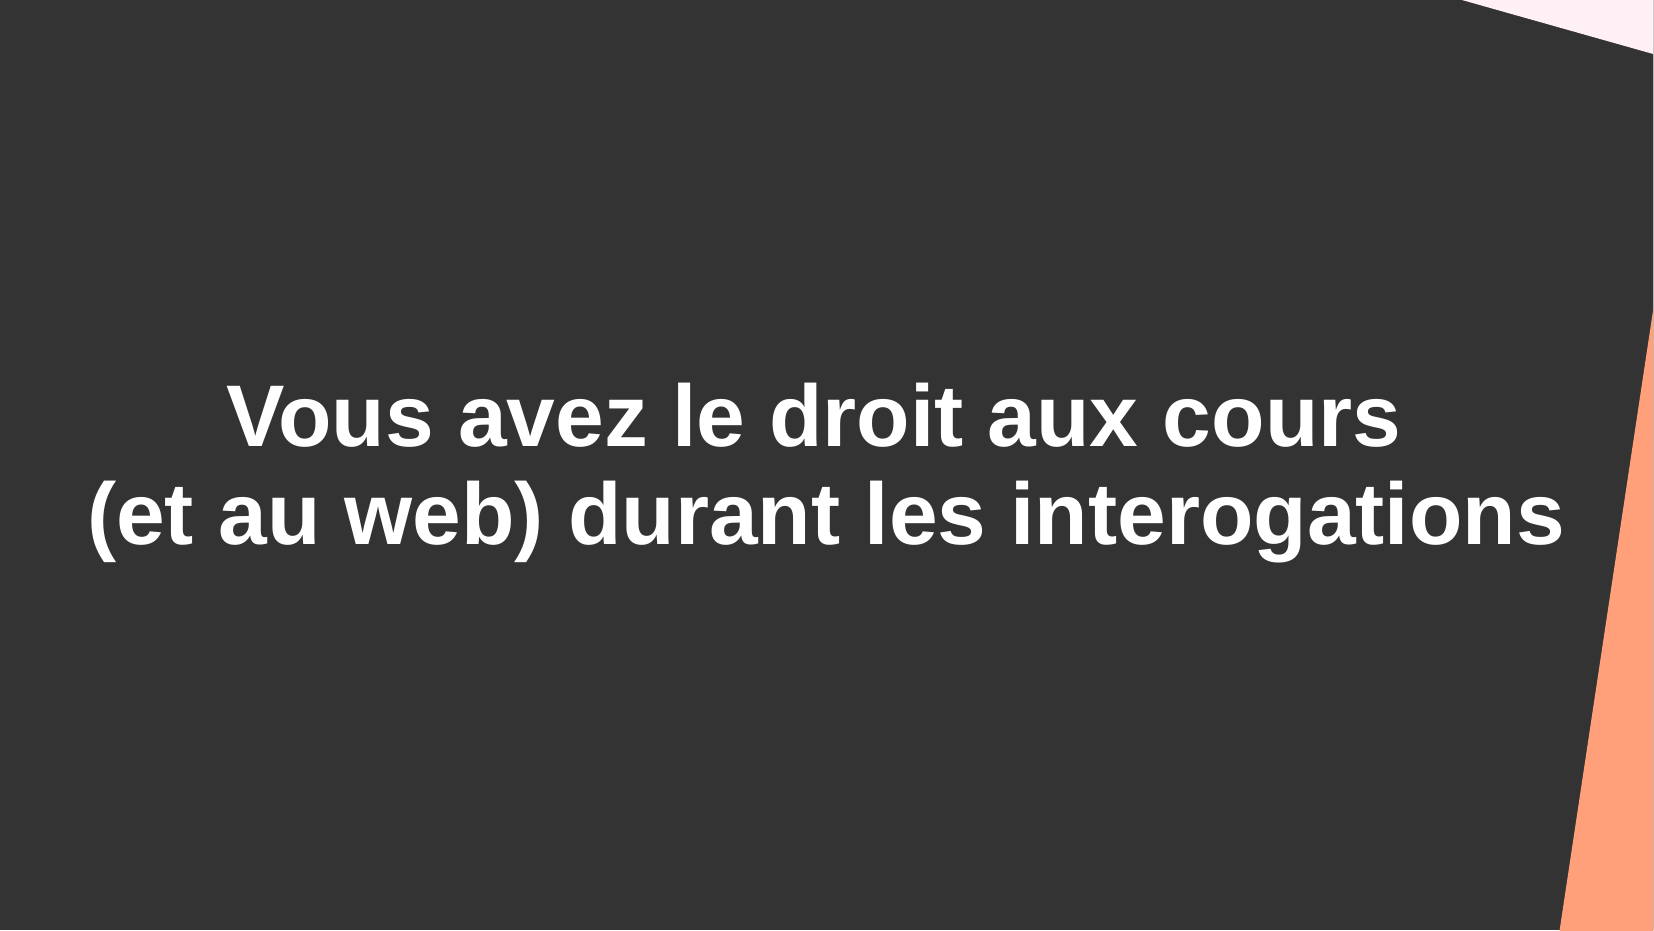

# Vous avez le droit aux cours (et au web) durant les interogations